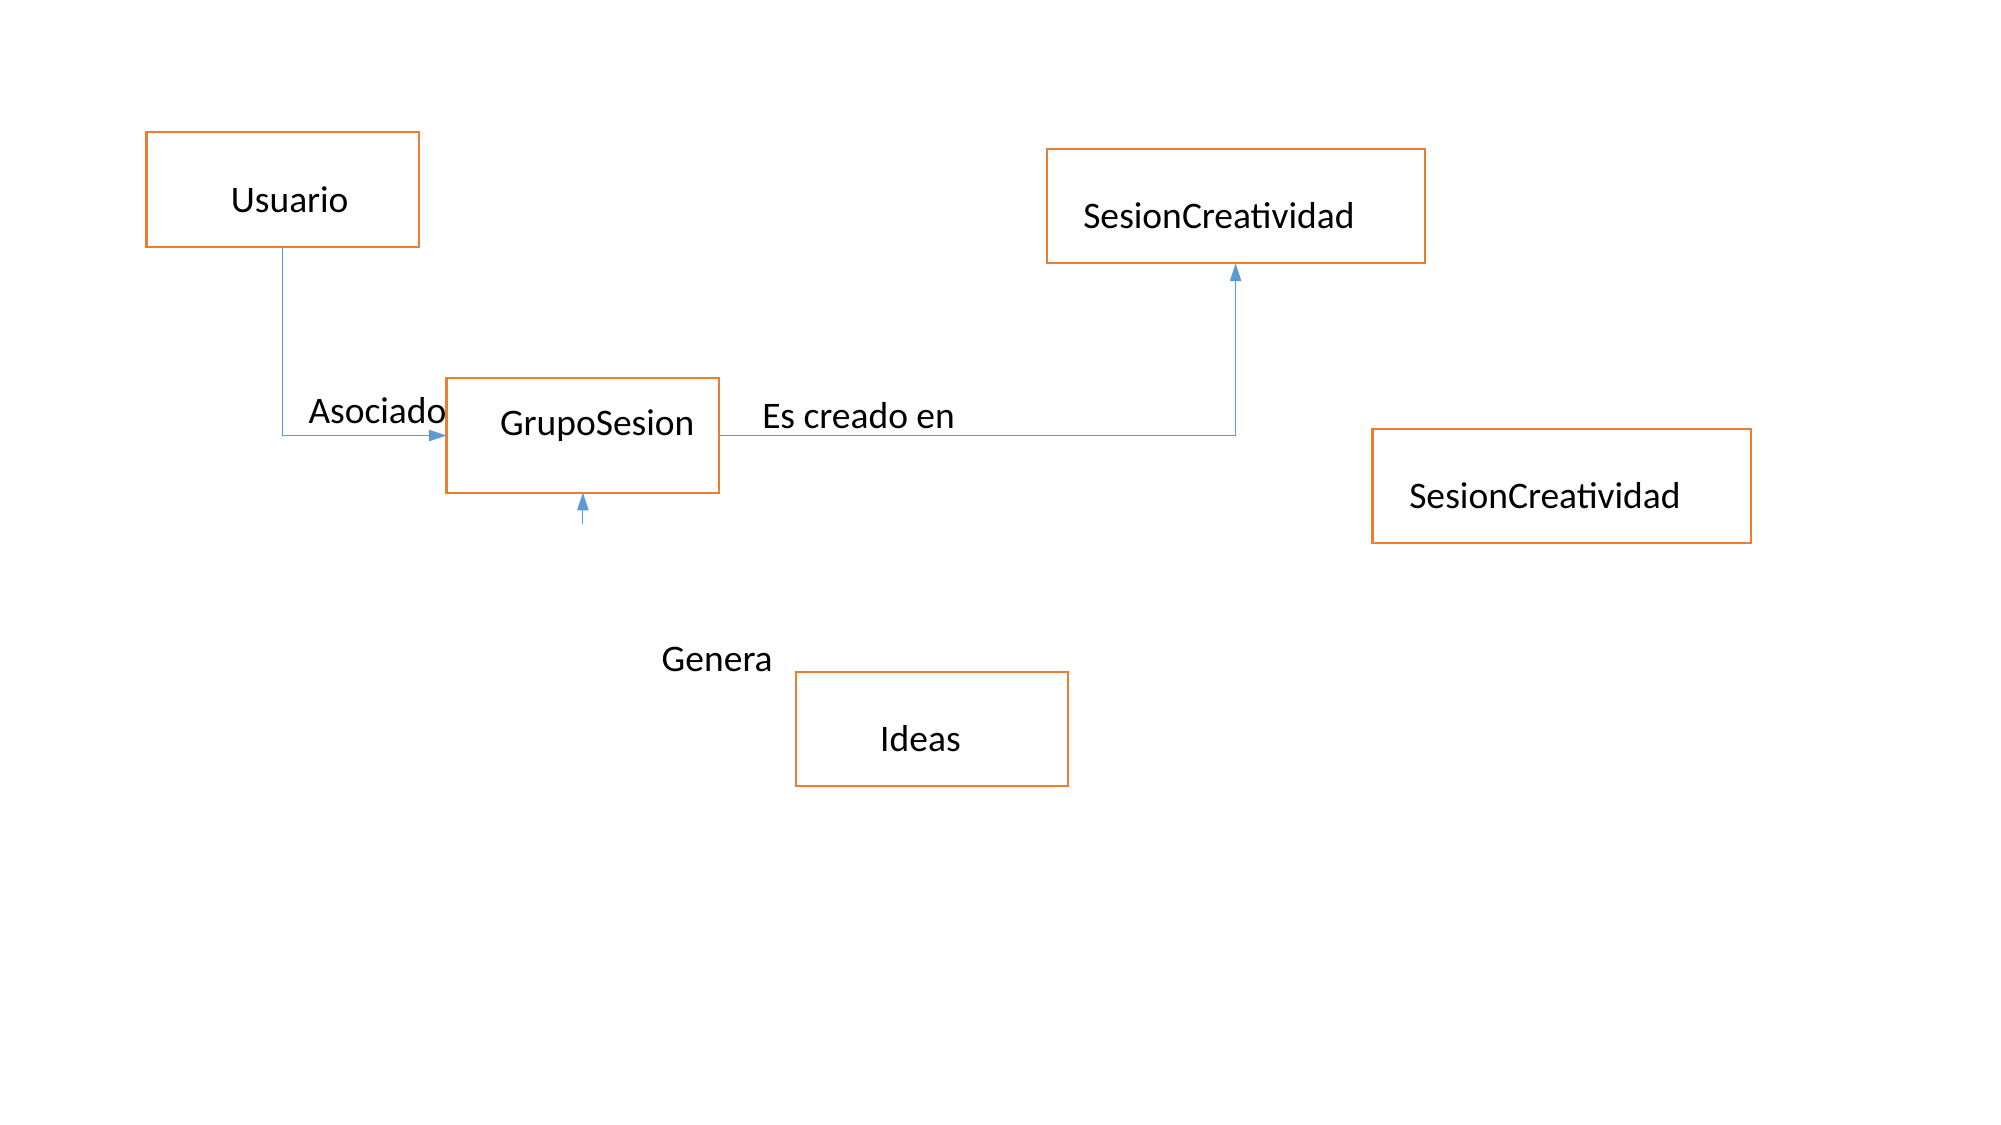

Usuario
SesionCreatividad
Asociado
GrupoSesion
Es creado en
SesionCreatividad
Genera
Ideas